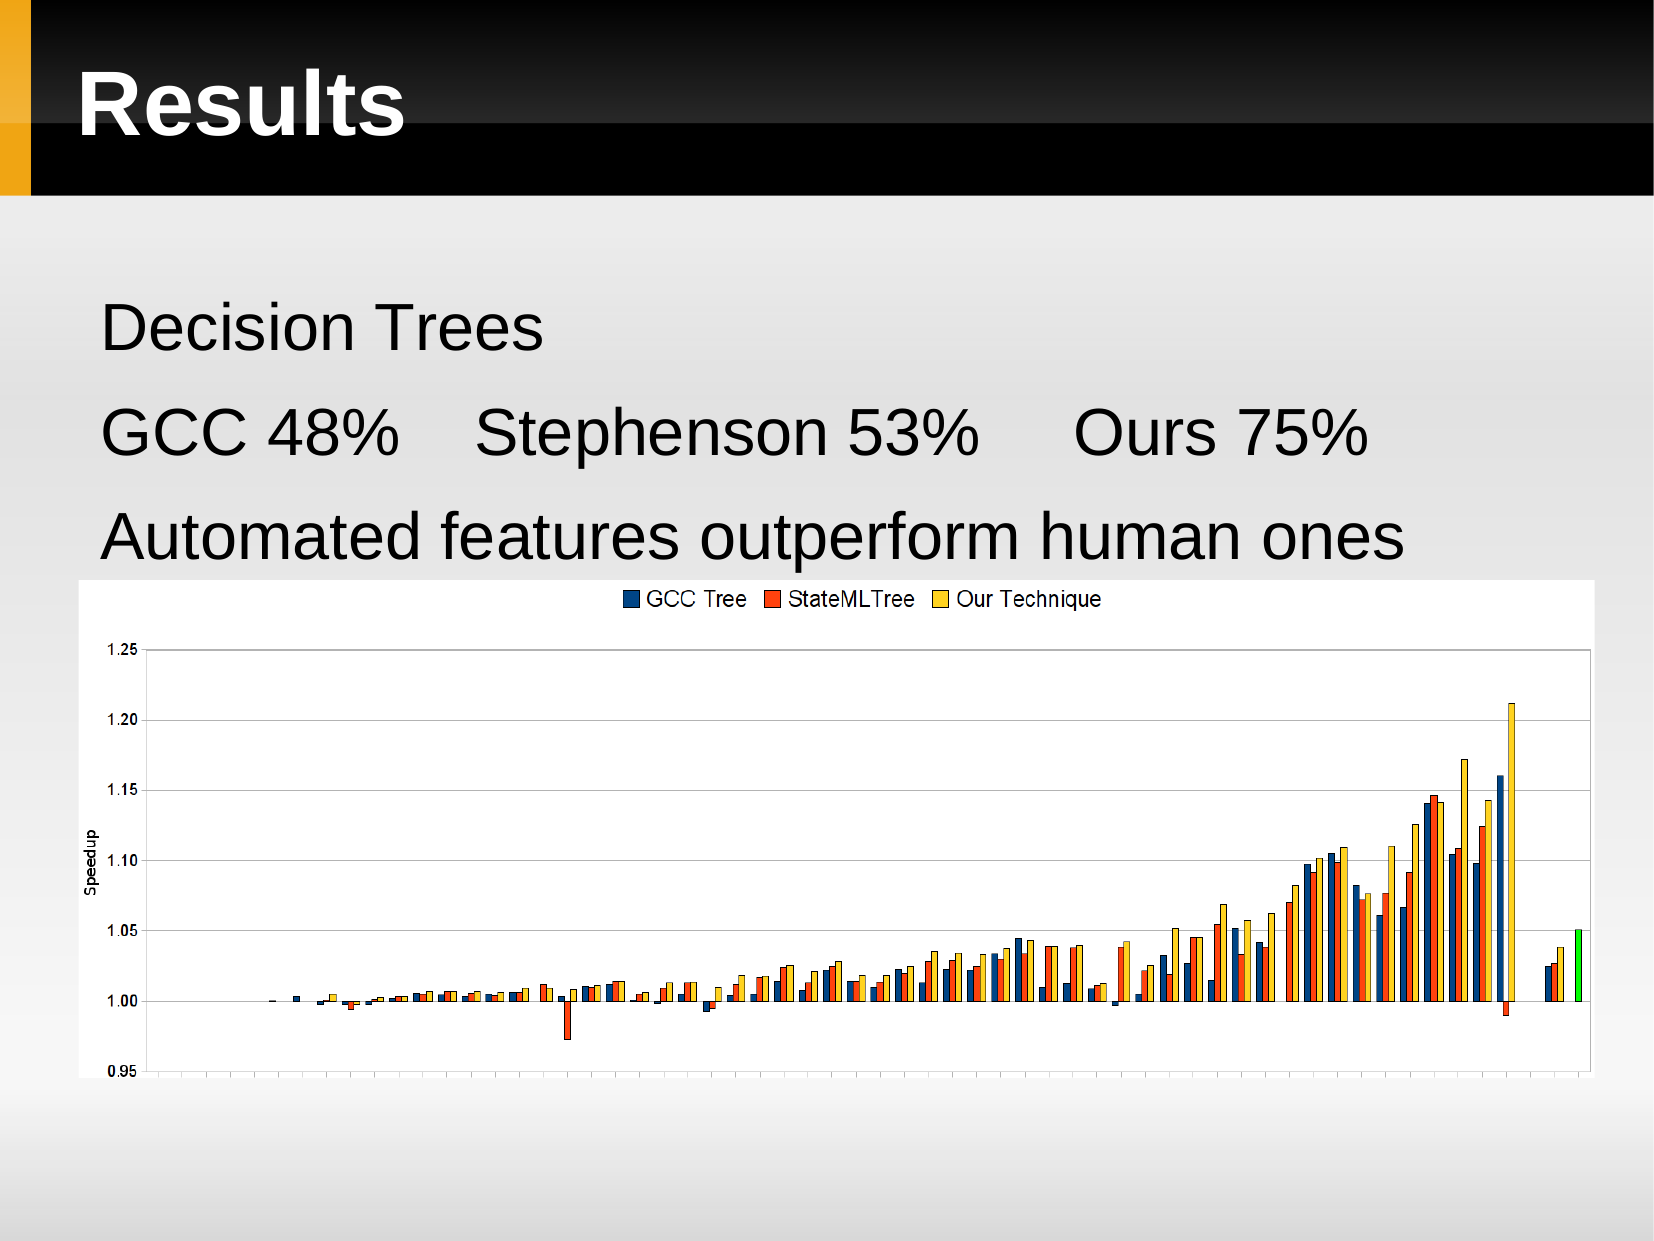

# Results
Decision Trees
GCC 48% Stephenson 53% Ours 75%
Automated features outperform human ones